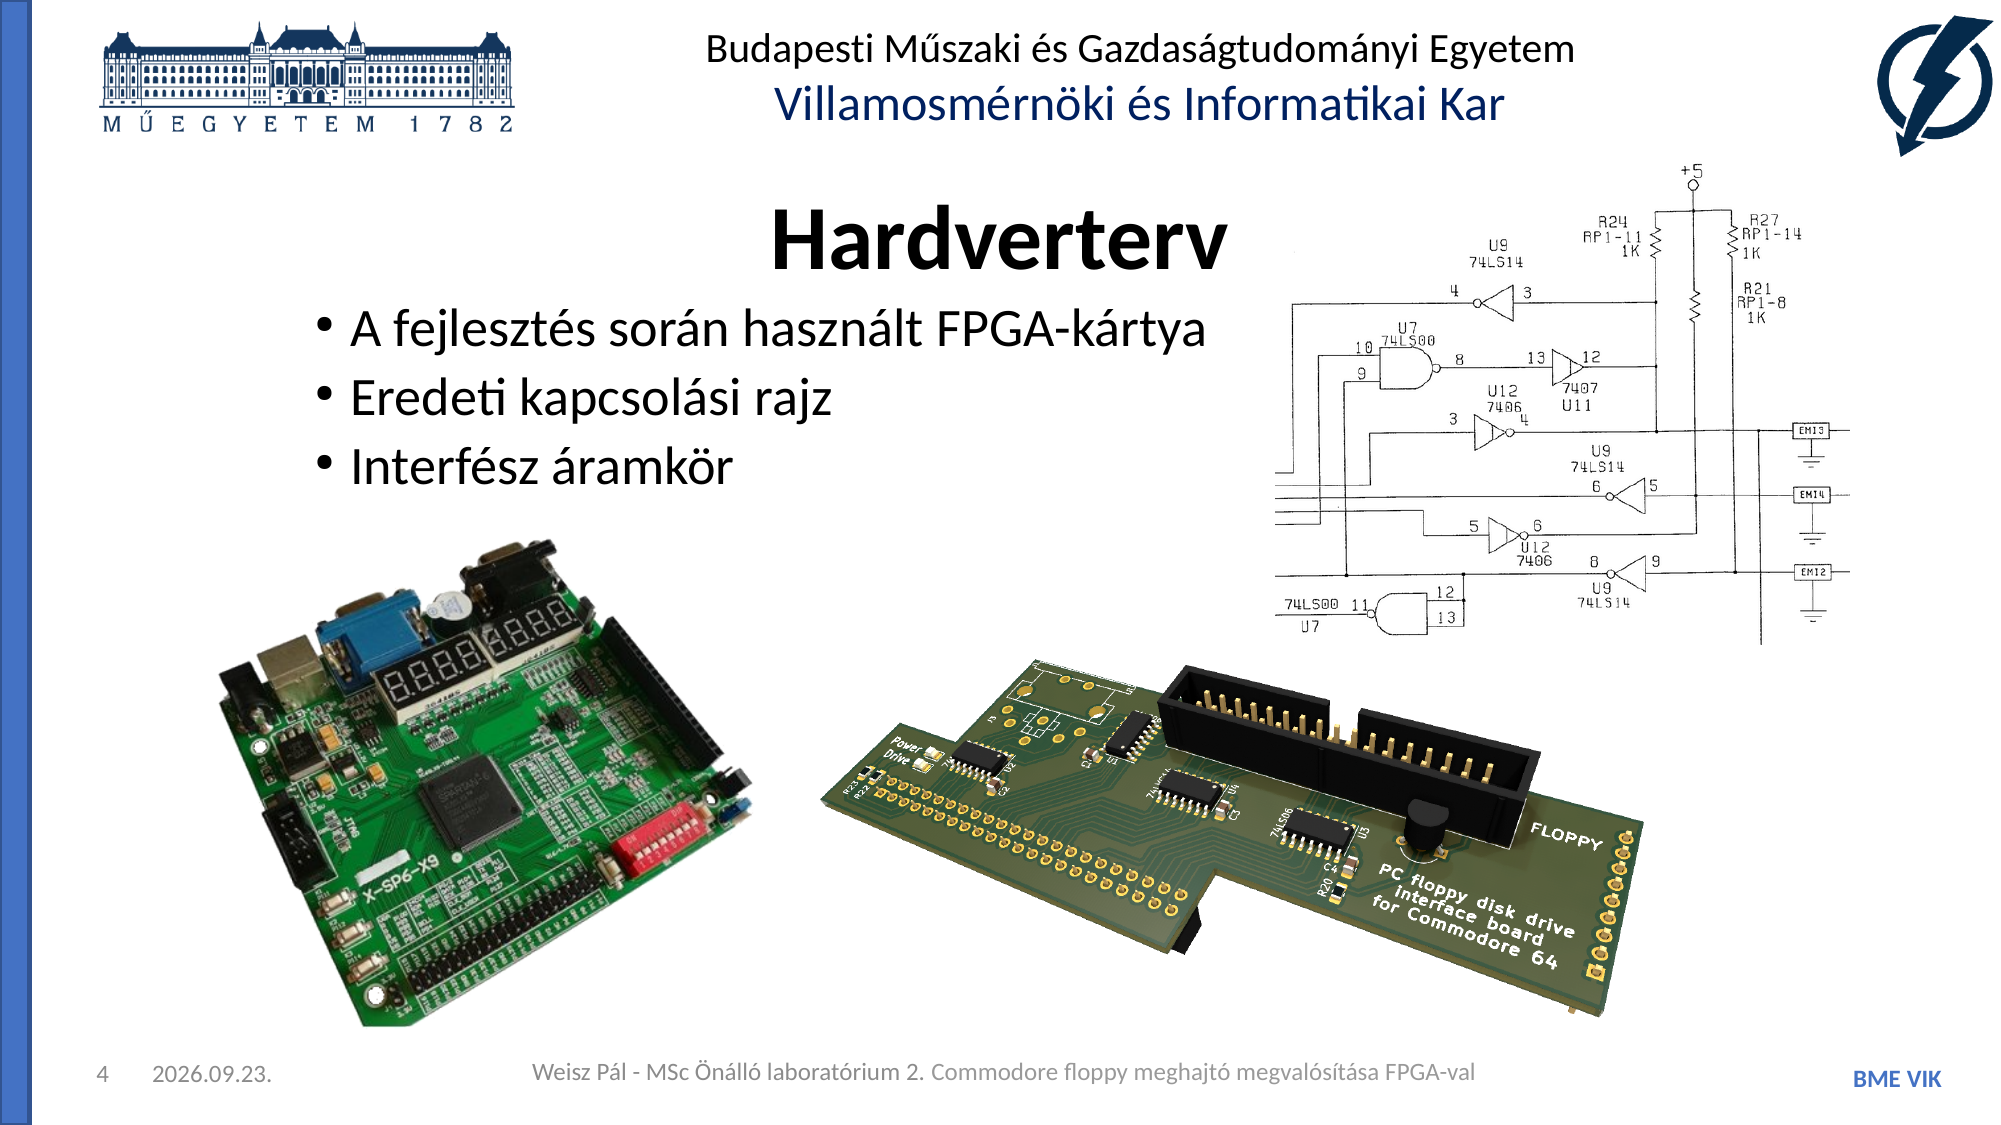

Hardverterv
A fejlesztés során használt FPGA-kártya
Eredeti kapcsolási rajz
Interfész áramkör
Weisz Pál - MSc Önálló laboratórium 2. Commodore floppy meghajtó megvalósítása FPGA-val